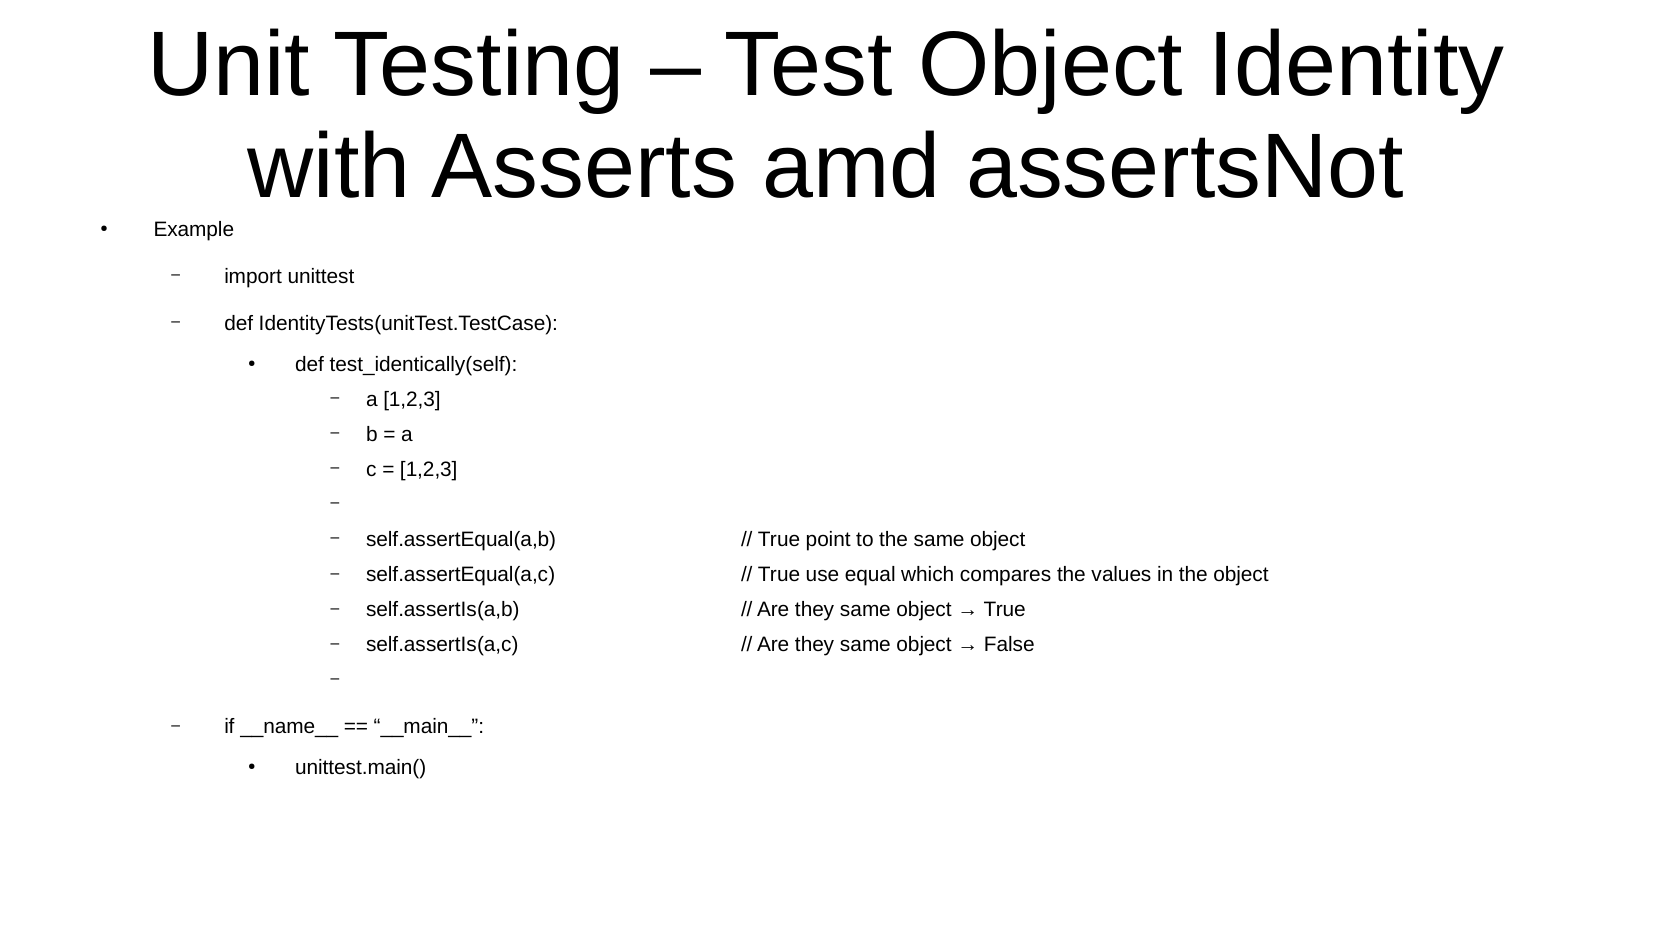

# Unit Testing – Test Object Identity with Asserts amd assertsNot
Example
import unittest
def IdentityTests(unitTest.TestCase):
def test_identically(self):
a [1,2,3]
b = a
c = [1,2,3]
self.assertEqual(a,b)			// True point to the same object
self.assertEqual(a,c)			// True use equal which compares the values in the object
self.assertIs(a,b)			// Are they same object → True
self.assertIs(a,c)			// Are they same object → False
if __name__ == “__main__”:
unittest.main()